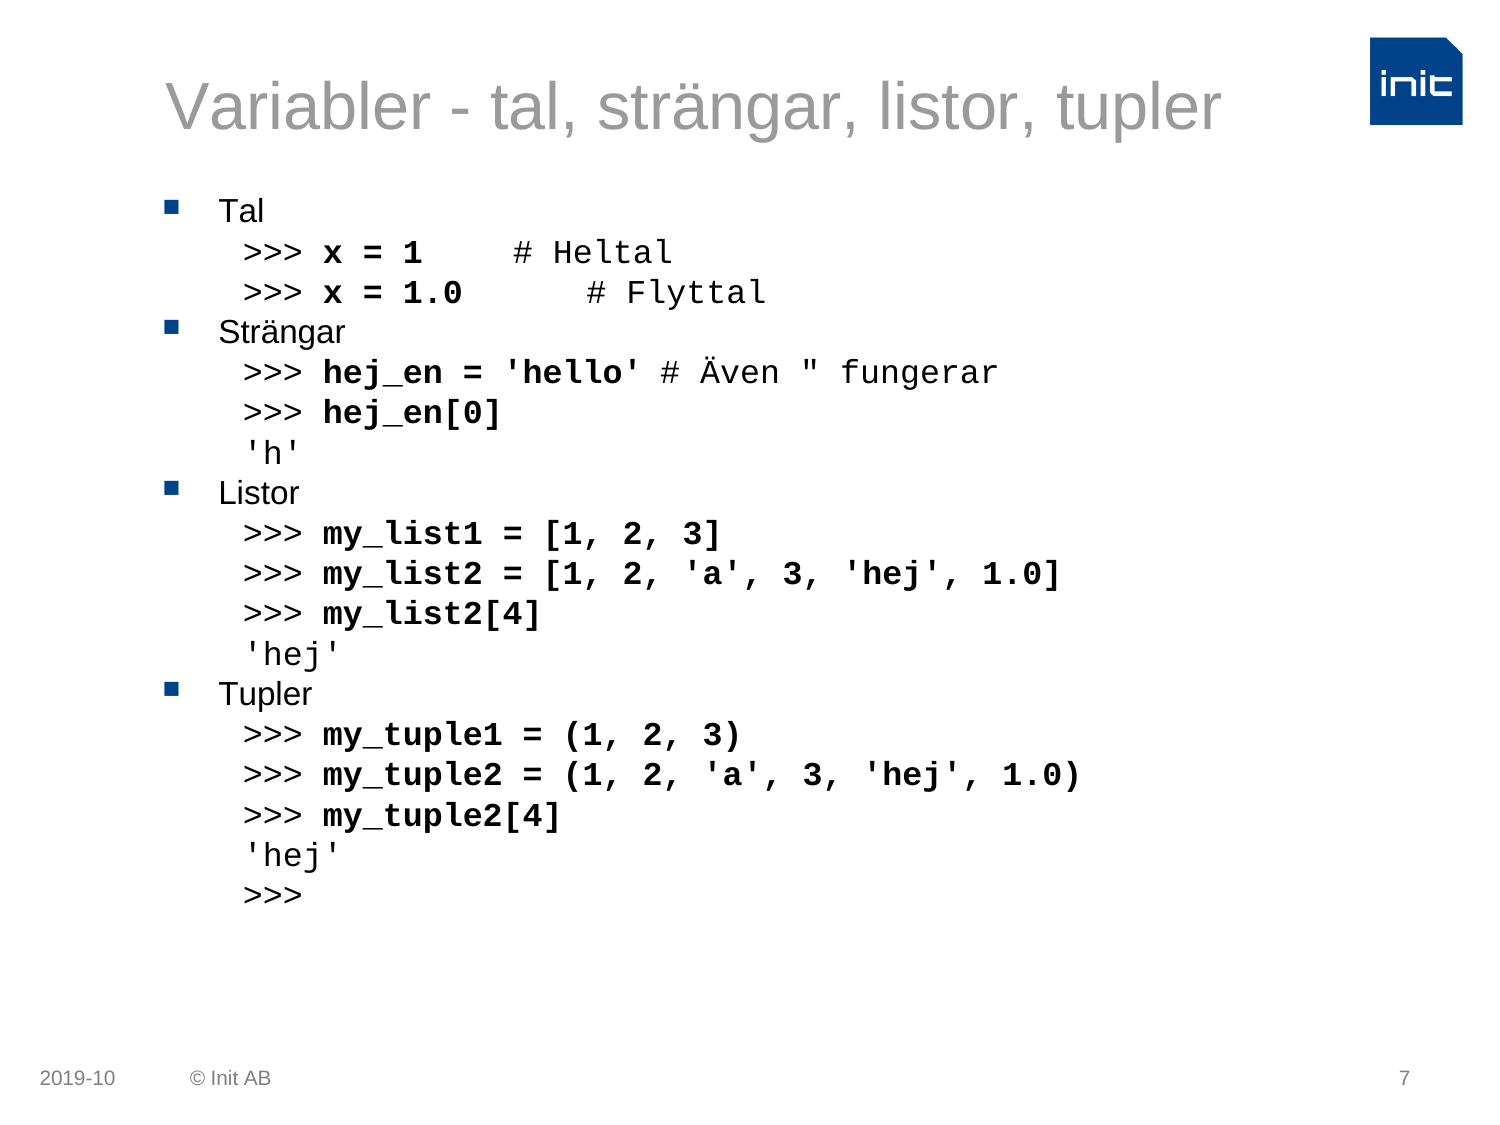

Variabler - tal, strängar, listor, tupler
Tal
>>> x = 1		# Heltal
>>> x = 1.0		# Flyttal
Strängar
>>> hej_en = 'hello'	# Även " fungerar
>>> hej_en[0]
'h'
Listor
>>> my_list1 = [1, 2, 3]
>>> my_list2 = [1, 2, 'a', 3, 'hej', 1.0]
>>> my_list2[4]
'hej'
Tupler
>>> my_tuple1 = (1, 2, 3)
>>> my_tuple2 = (1, 2, 'a', 3, 'hej', 1.0)
>>> my_tuple2[4]
'hej'
>>>
2019-10
© Init AB